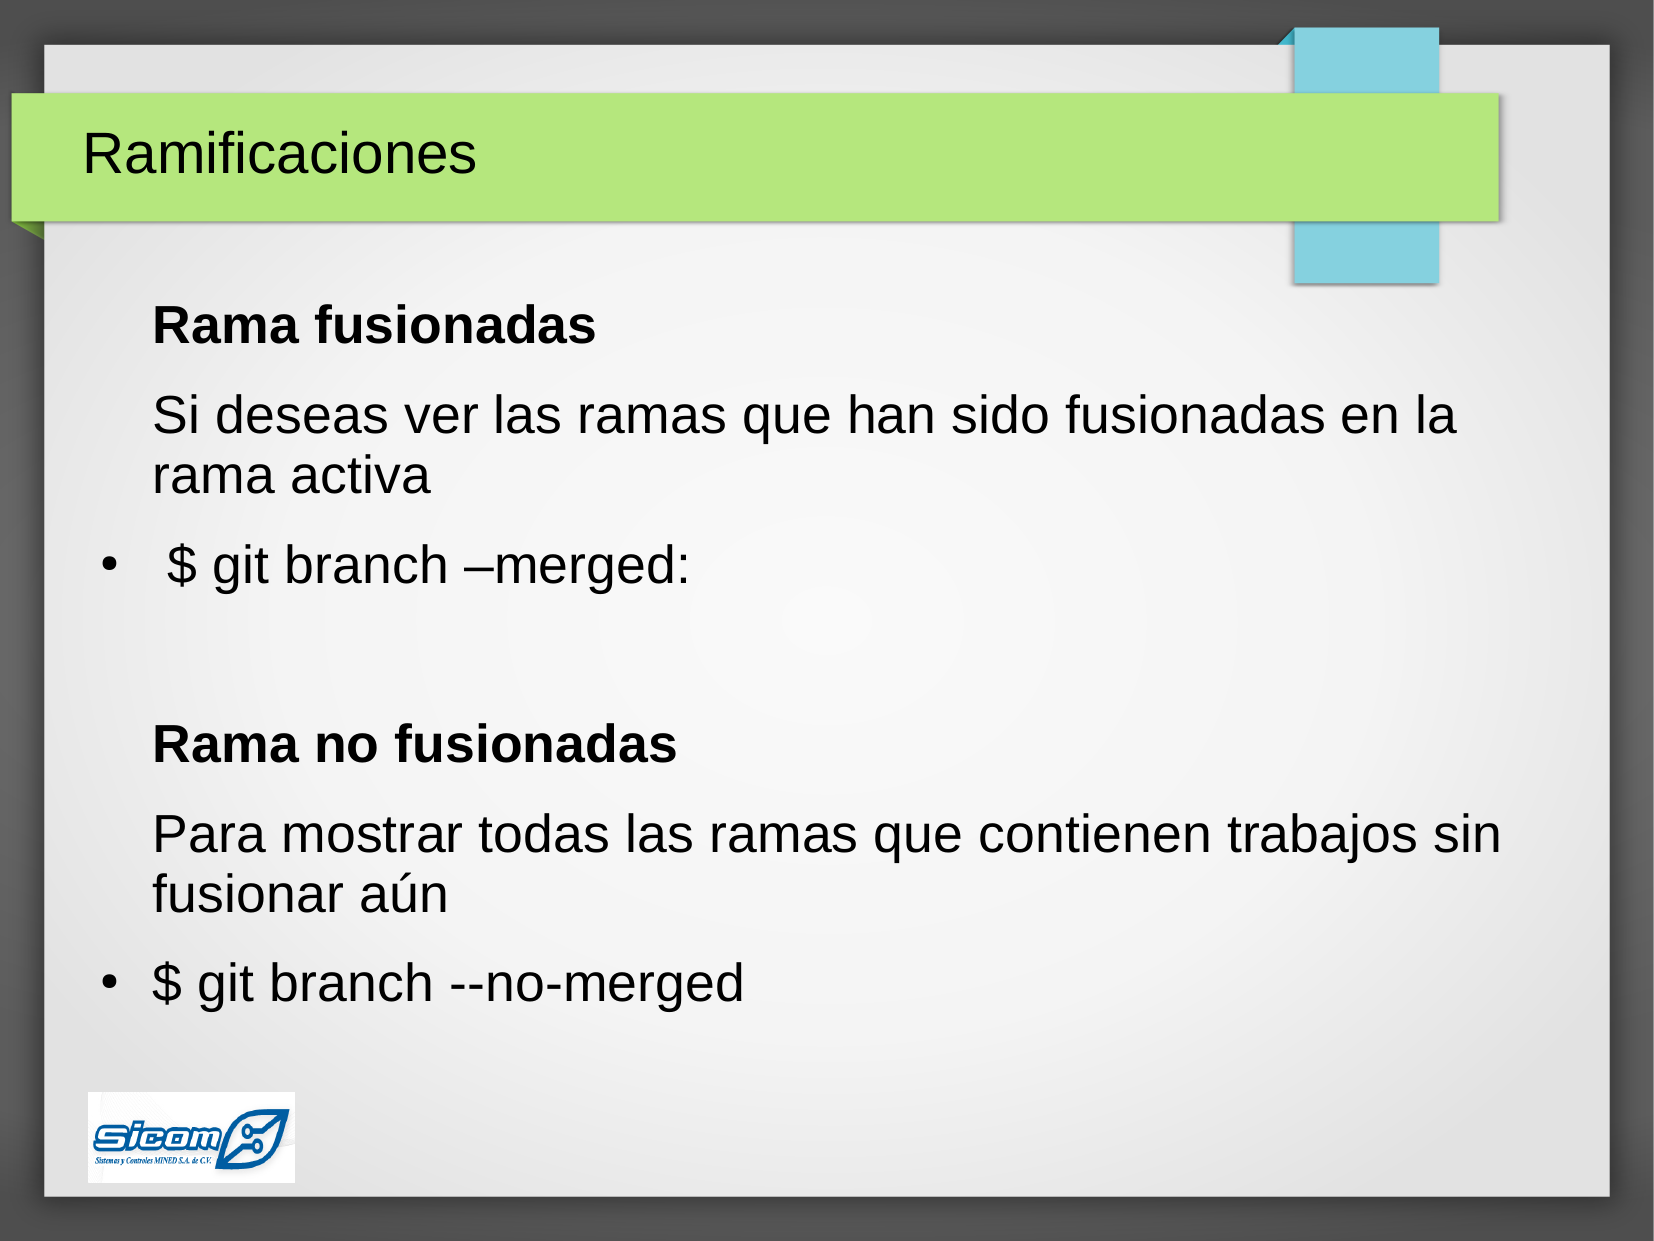

# Ramificaciones
Rama fusionadas
Si deseas ver las ramas que han sido fusionadas en la rama activa
 $ git branch –merged:
Rama no fusionadas
Para mostrar todas las ramas que contienen trabajos sin fusionar aún
$ git branch --no-merged